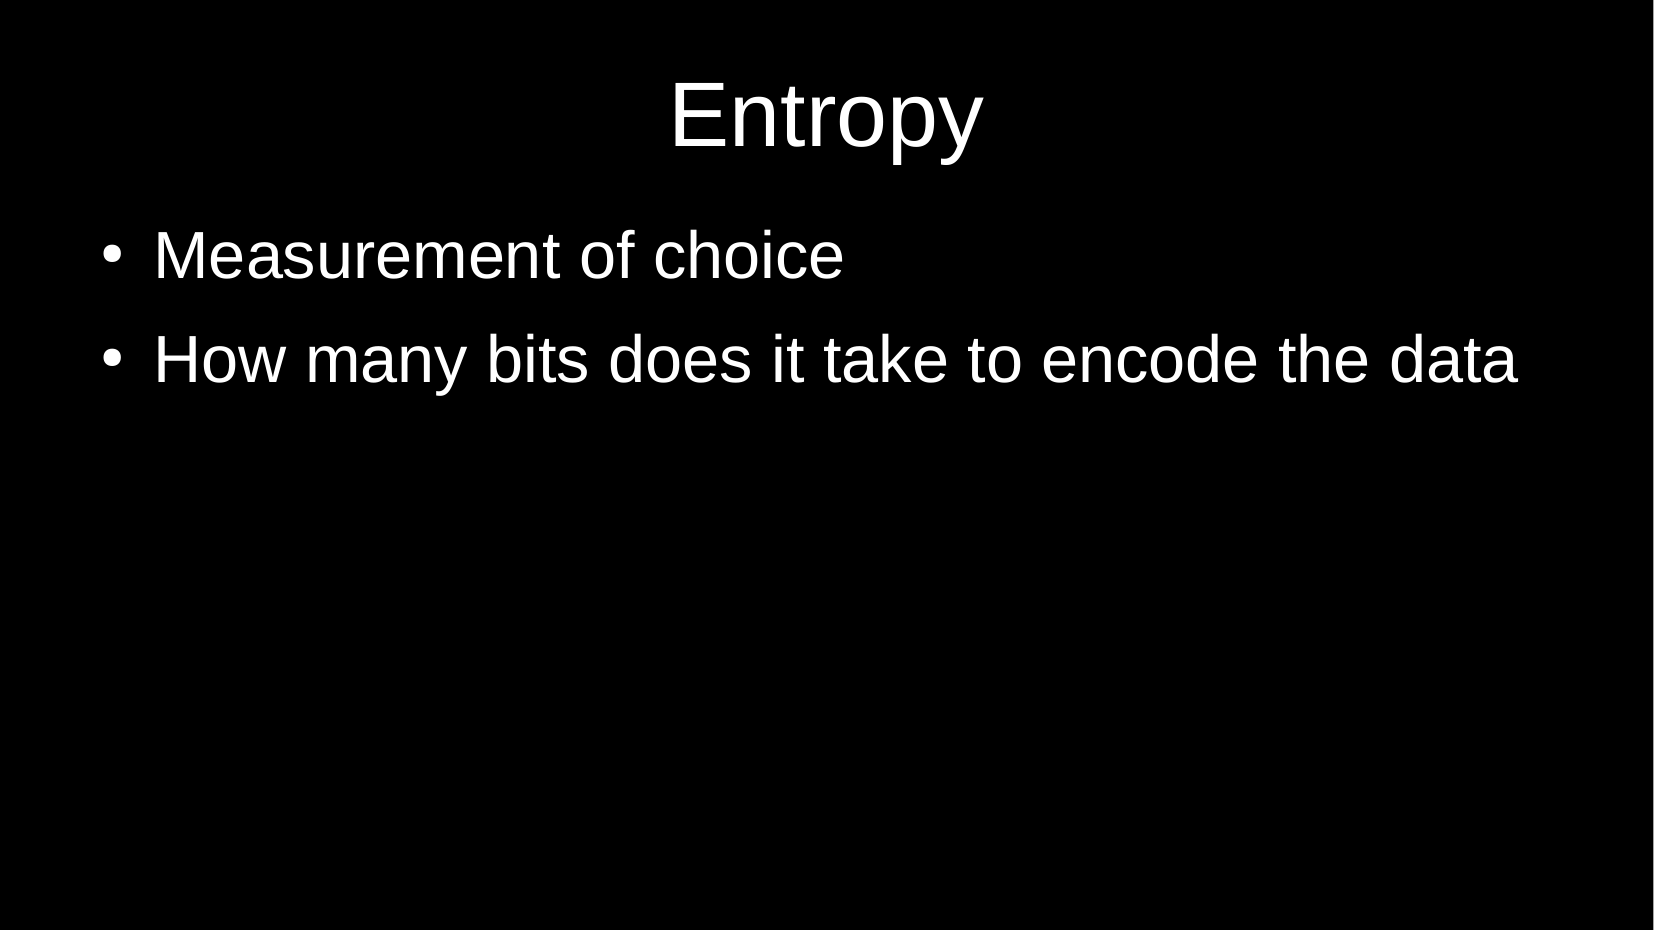

# Entropy
Measurement of choice
How many bits does it take to encode the data